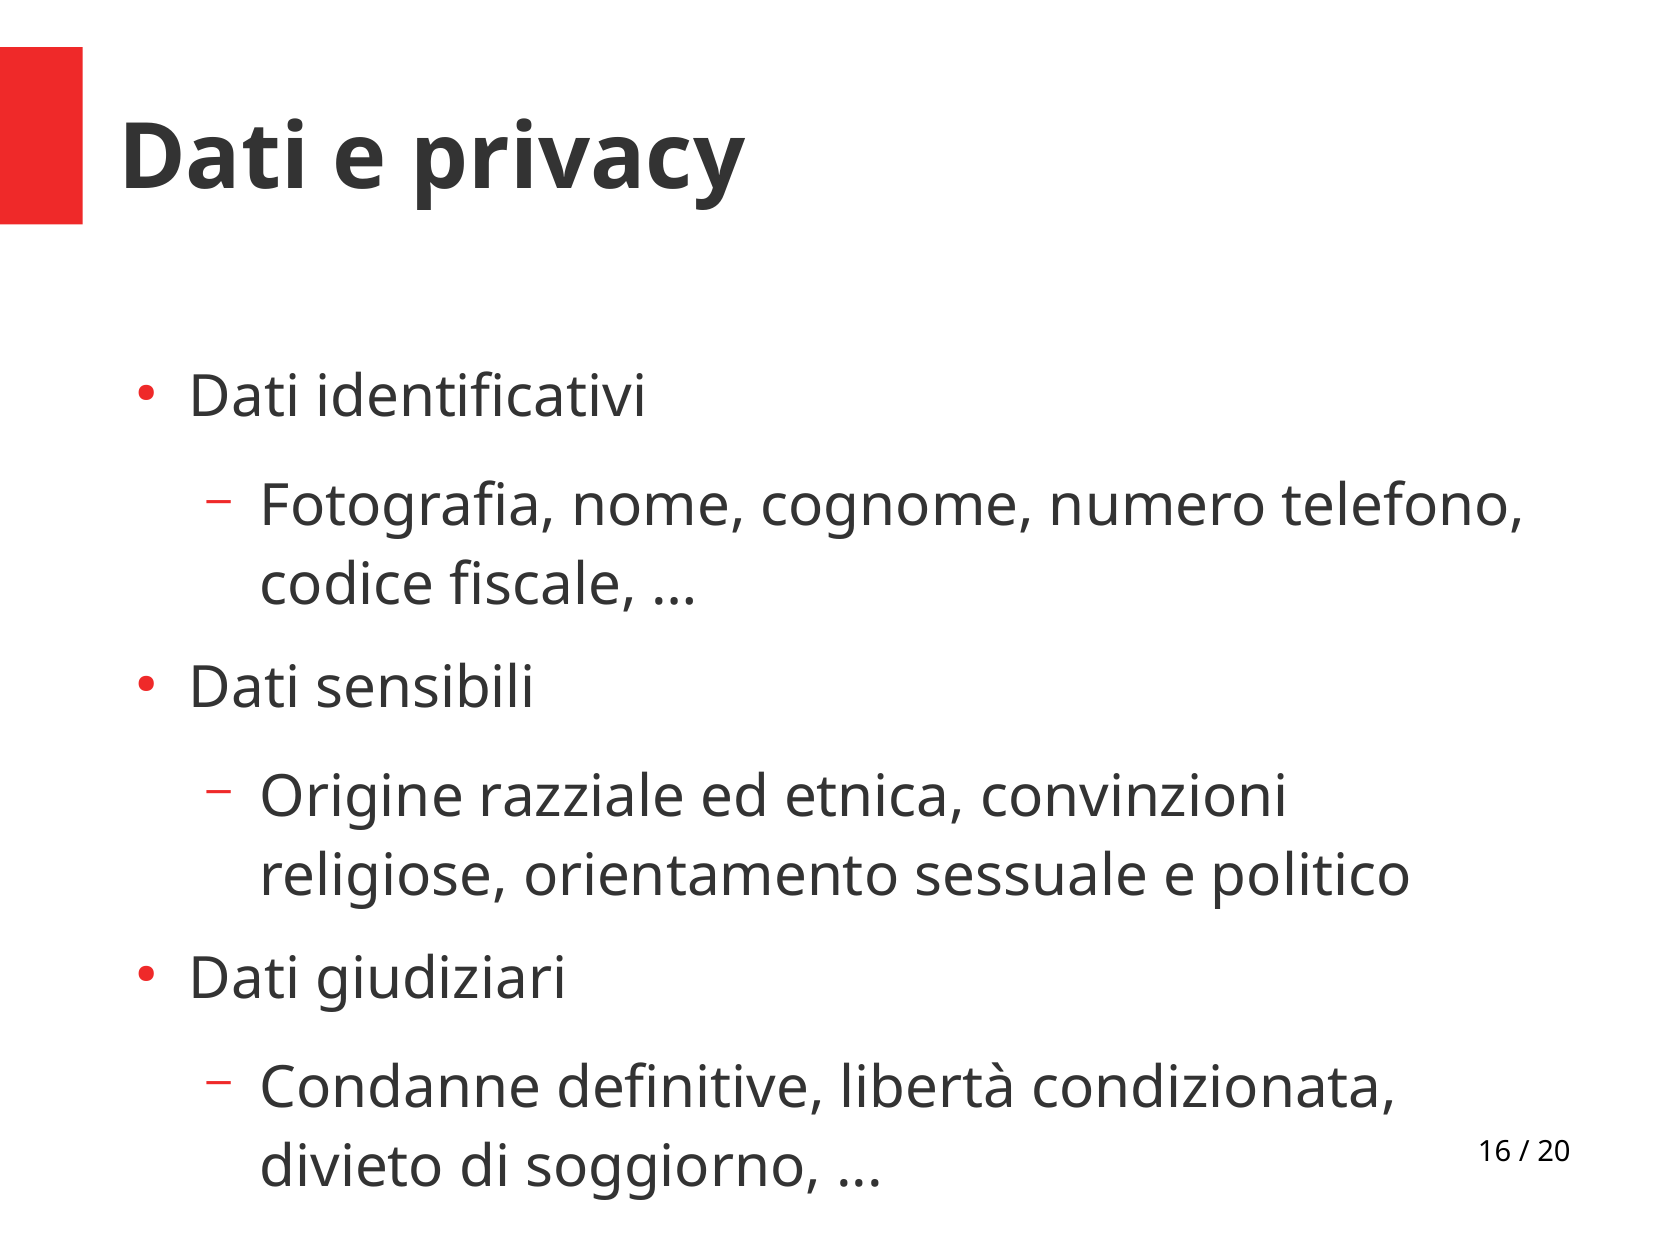

# Dati e privacy
Dati identificativi
Fotografia, nome, cognome, numero telefono, codice fiscale, …
Dati sensibili
Origine razziale ed etnica, convinzioni religiose, orientamento sessuale e politico
Dati giudiziari
Condanne definitive, libertà condizionata, divieto di soggiorno, ...
16